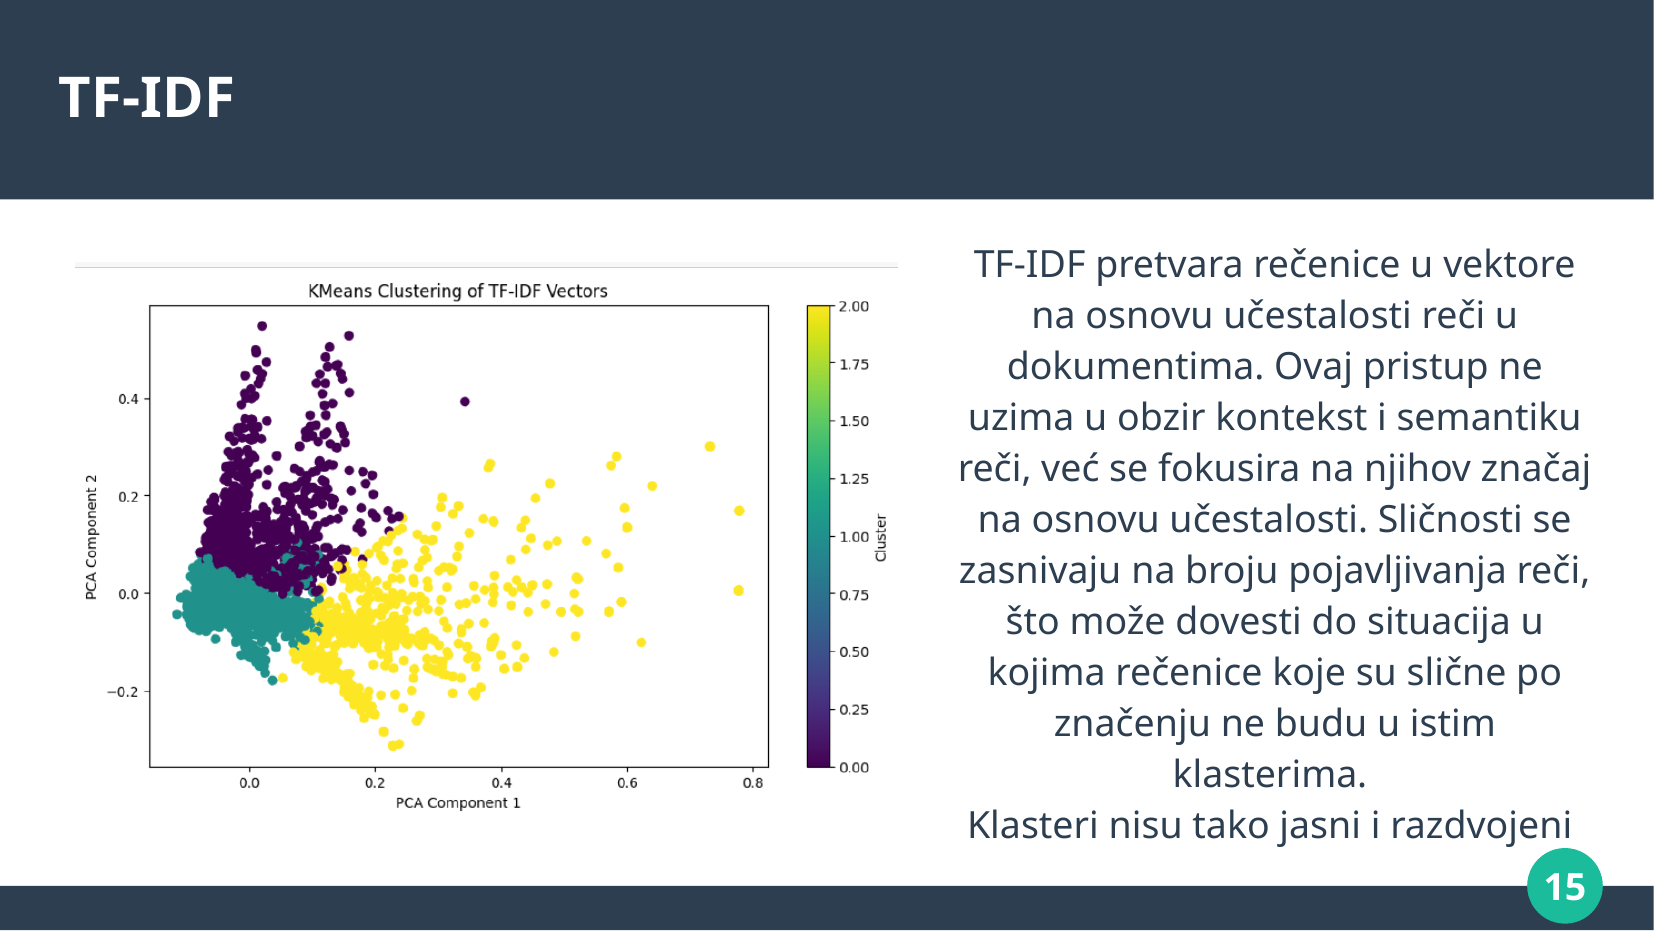

# TF-IDF
TF-IDF pretvara rečenice u vektore na osnovu učestalosti reči u dokumentima. Ovaj pristup ne uzima u obzir kontekst i semantiku reči, već se fokusira na njihov značaj na osnovu učestalosti. Sličnosti se zasnivaju na broju pojavljivanja reči, što može dovesti do situacija u kojima rečenice koje su slične po značenju ne budu u istim klasterima.
Klasteri nisu tako jasni i razdvojeni